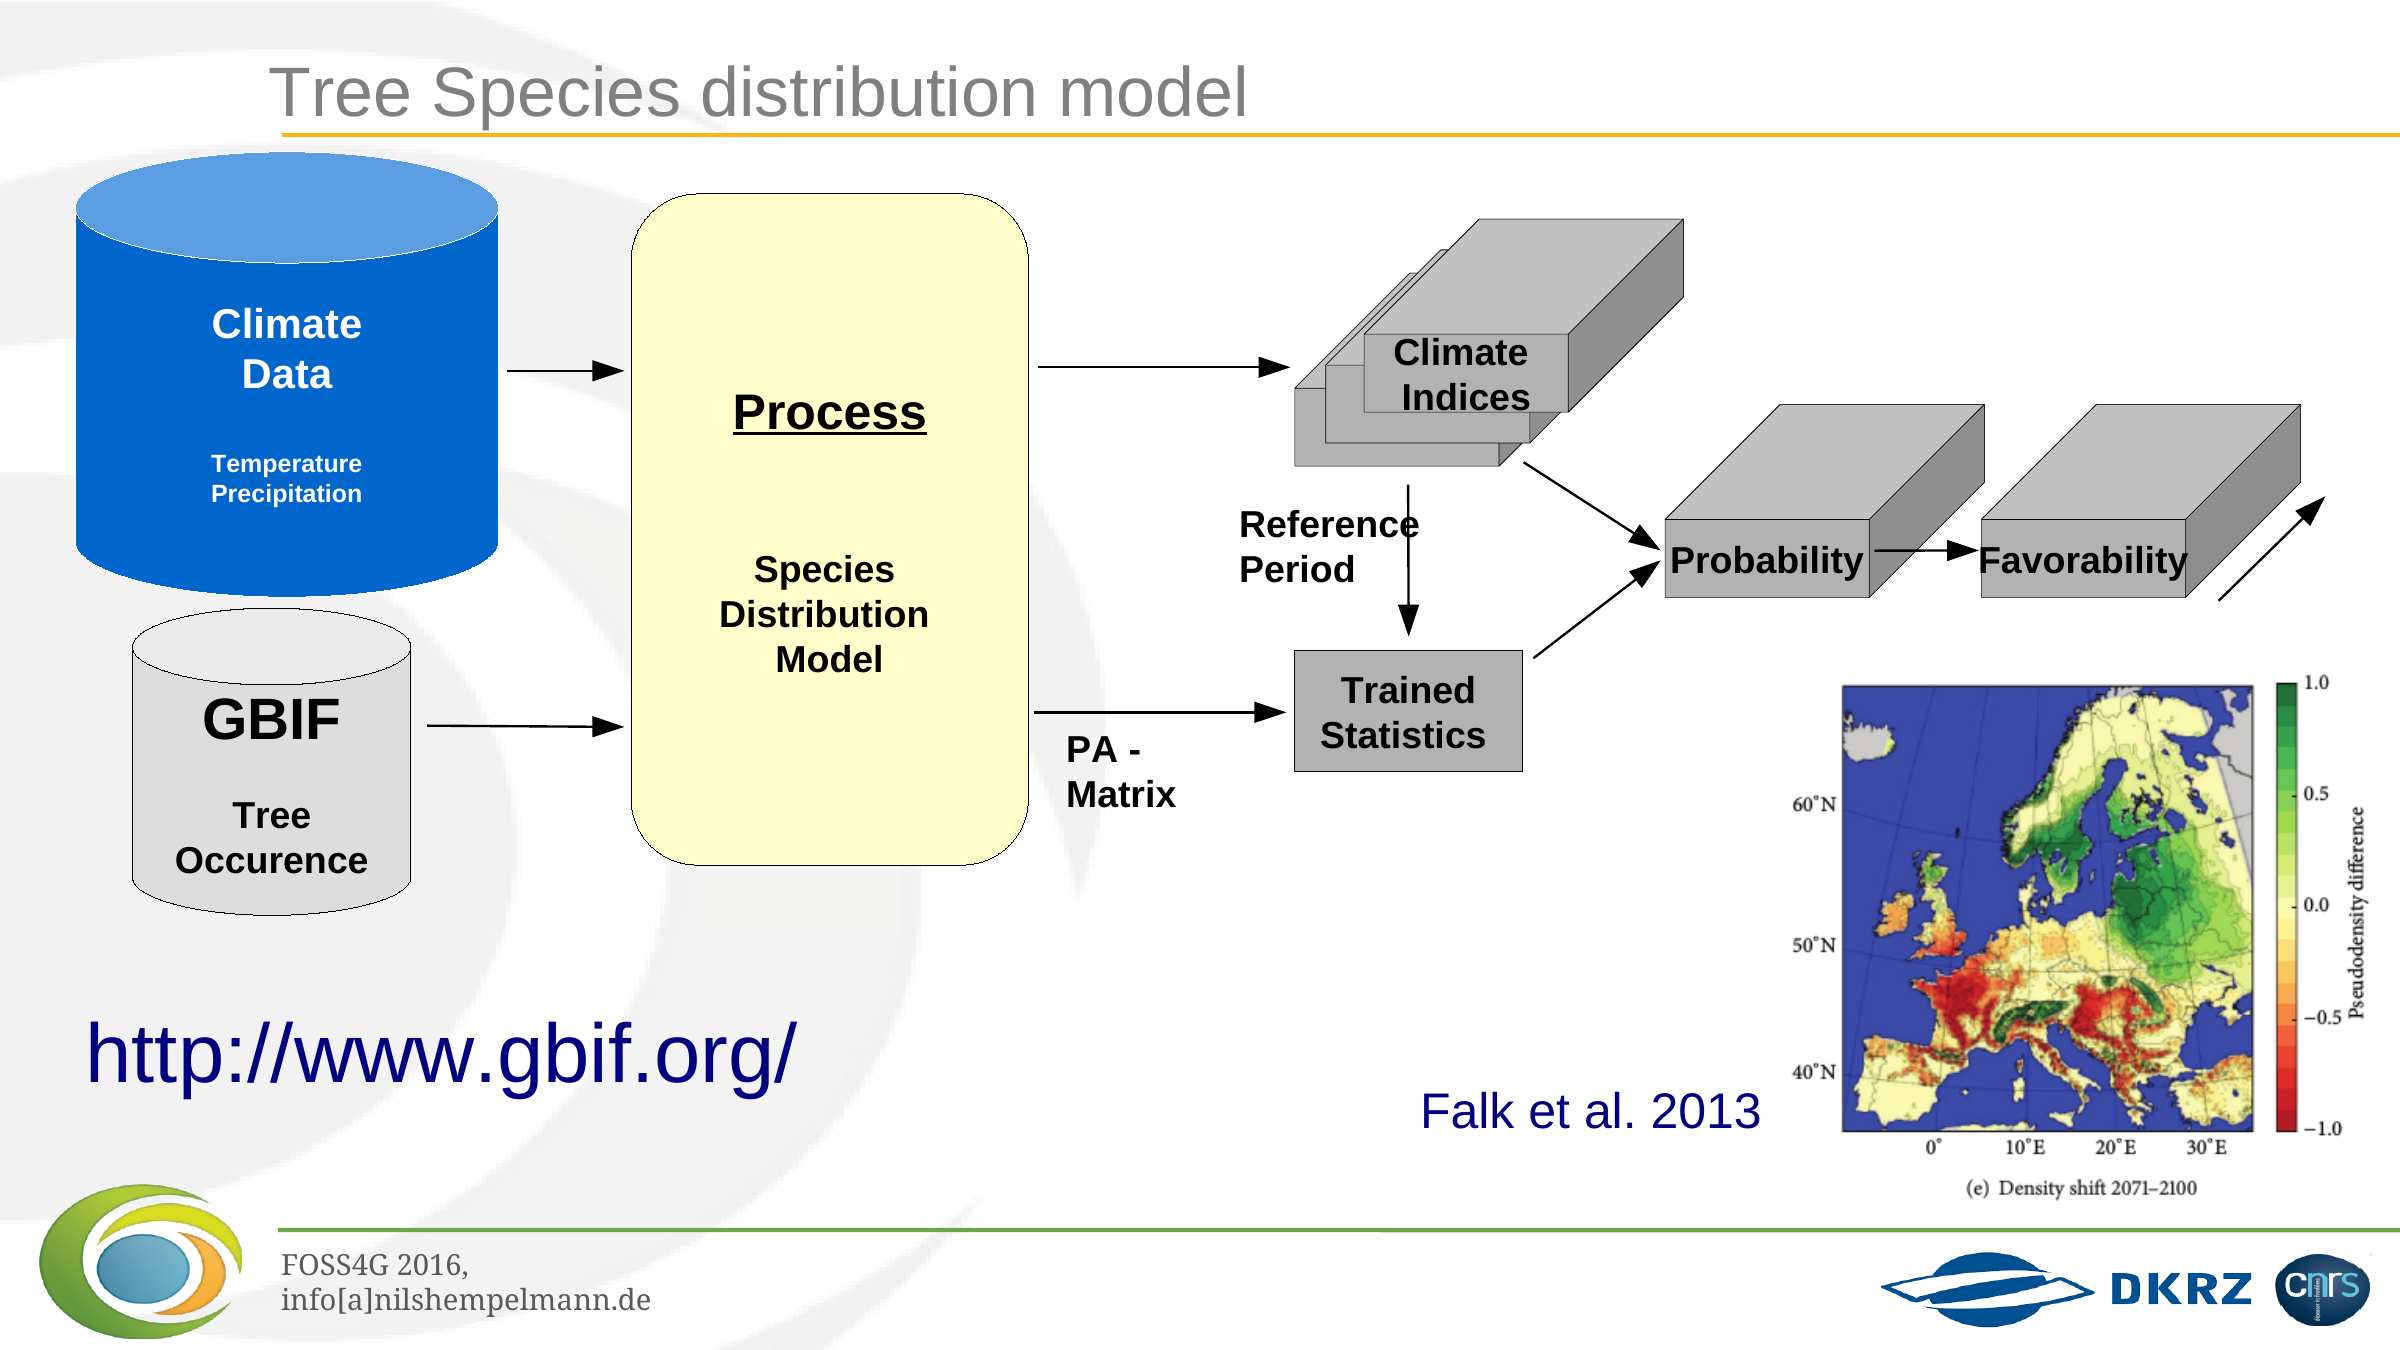

# Tree Species distribution model
Climate
Data
Temperature
Precipitation
Process
Species
Distribution
Model
Climate
Indices
Probability
Favorability
Reference
Period
GBIF
Tree
Occurence
Trained
Statistics
PA - Matrix
http://www.gbif.org/
Falk et al. 2013